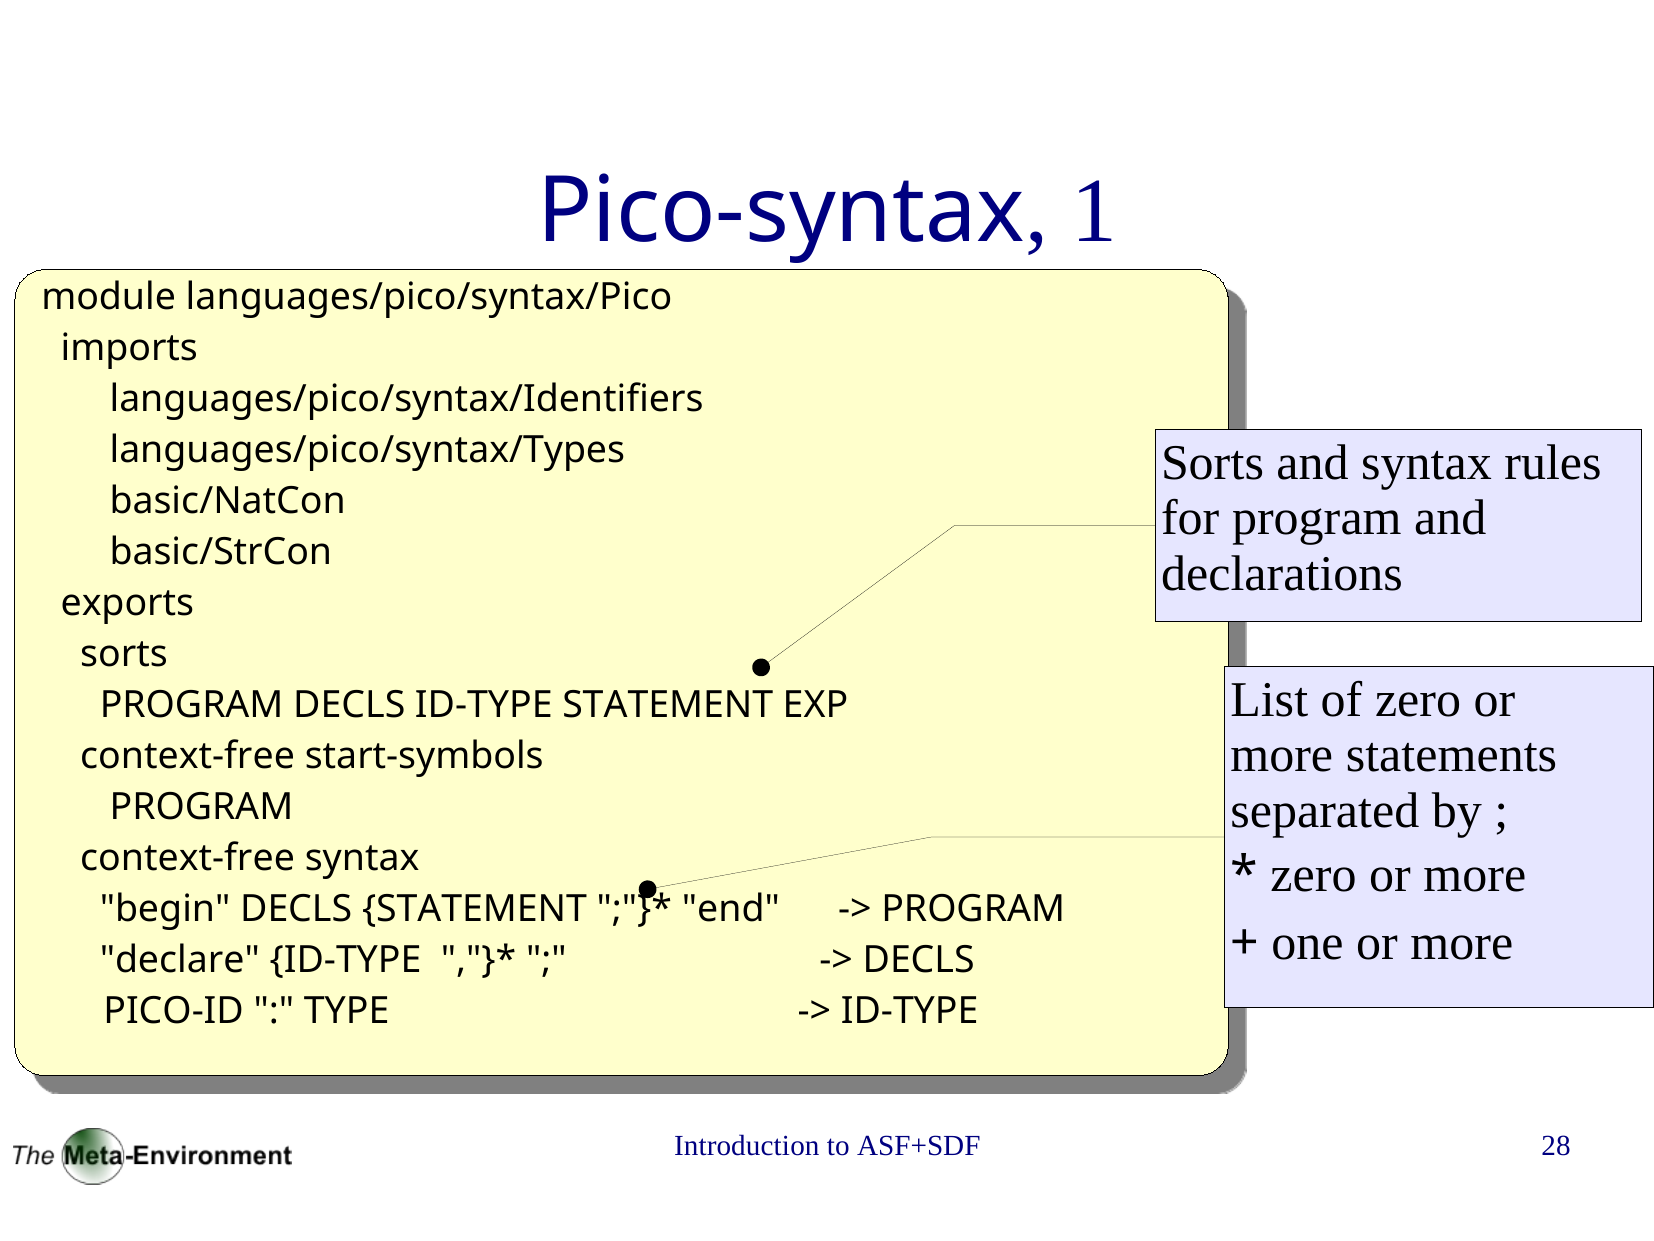

# Pico-syntax, 1
module languages/pico/syntax/Pico
 imports
 languages/pico/syntax/Identifiers
 languages/pico/syntax/Types
 basic/NatCon
 basic/StrCon
 exports
 sorts
 PROGRAM DECLS ID-TYPE STATEMENT EXP
 context-free start-symbols
 PROGRAM
 context-free syntax
 "begin" DECLS {STATEMENT ";"}* "end" -> PROGRAM
 "declare" {ID-TYPE ","}* ";" -> DECLS
 PICO-ID ":" TYPE -> ID-TYPE
28